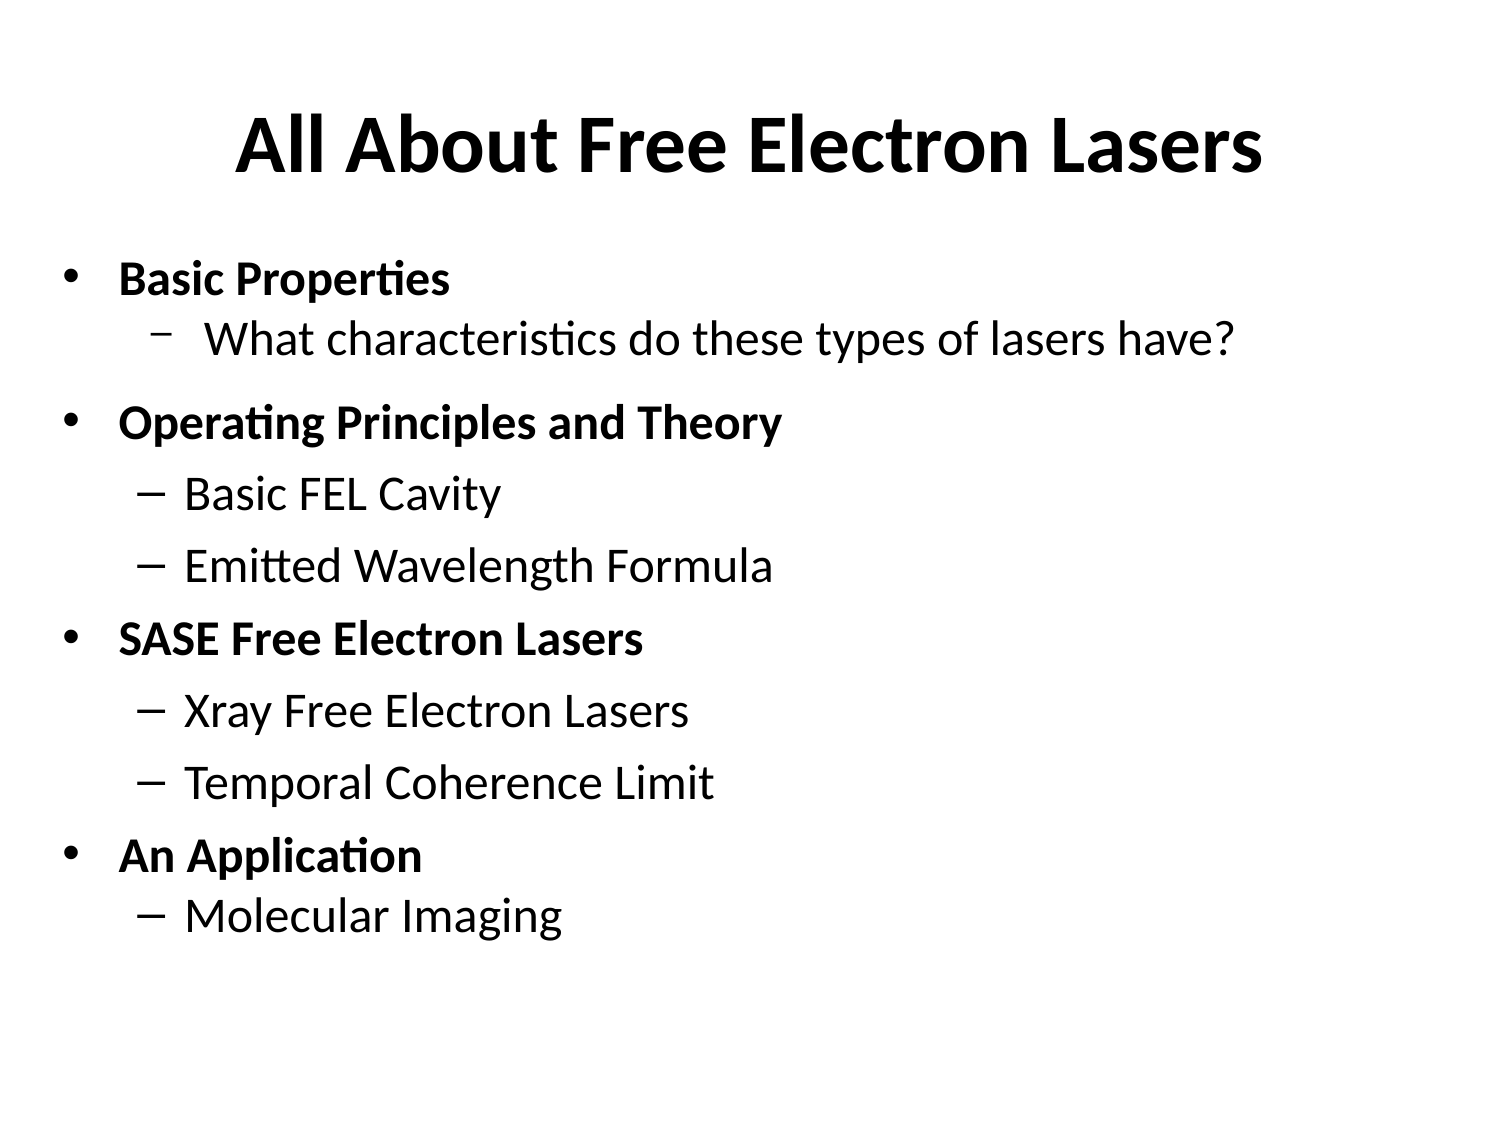

# All About Free Electron Lasers
Basic Properties
What characteristics do these types of lasers have?
Operating Principles and Theory
Basic FEL Cavity
Emitted Wavelength Formula
SASE Free Electron Lasers
Xray Free Electron Lasers
Temporal Coherence Limit
An Application
Molecular Imaging